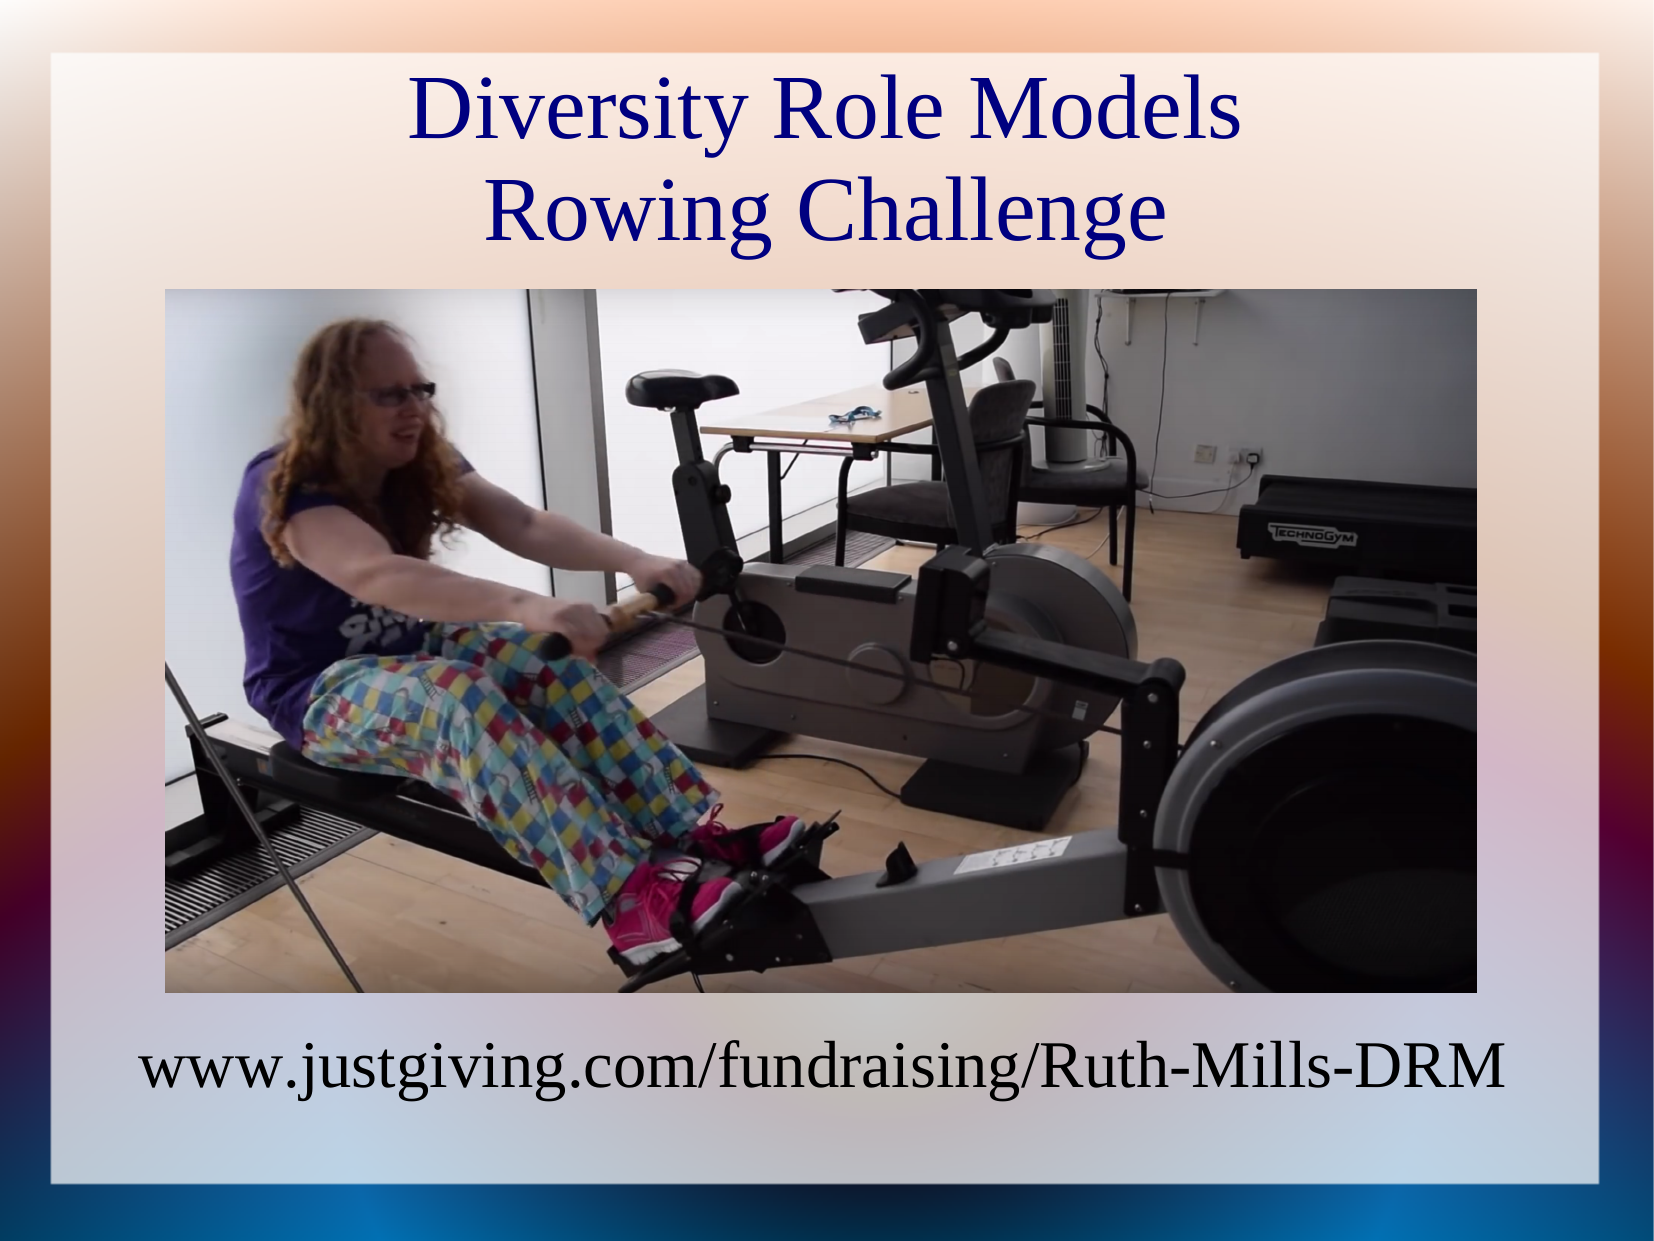

# Diversity Role Models Rowing Challenge
www.justgiving.com/fundraising/Ruth-Mills-DRM